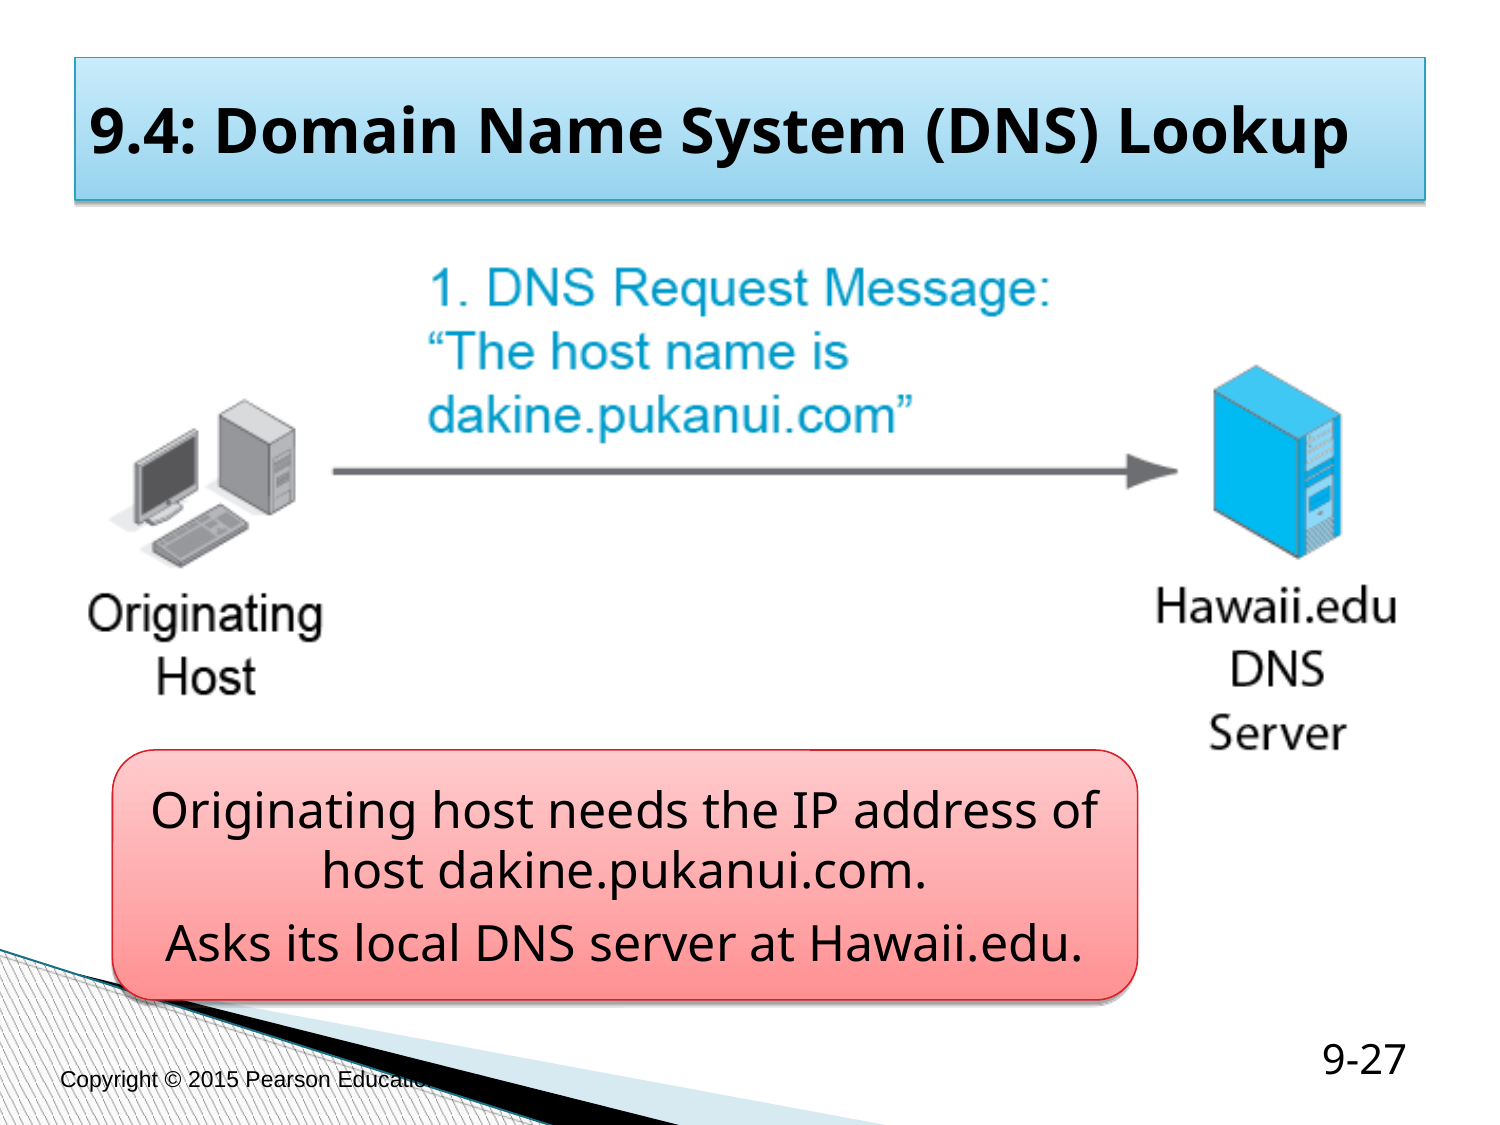

# 9.4: Domain Name System (DNS) Lookup
Originating host needs the IP address of host dakine.pukanui.com.
Asks its local DNS server at Hawaii.edu.
Copyright © 2015 Pearson Education, Inc.